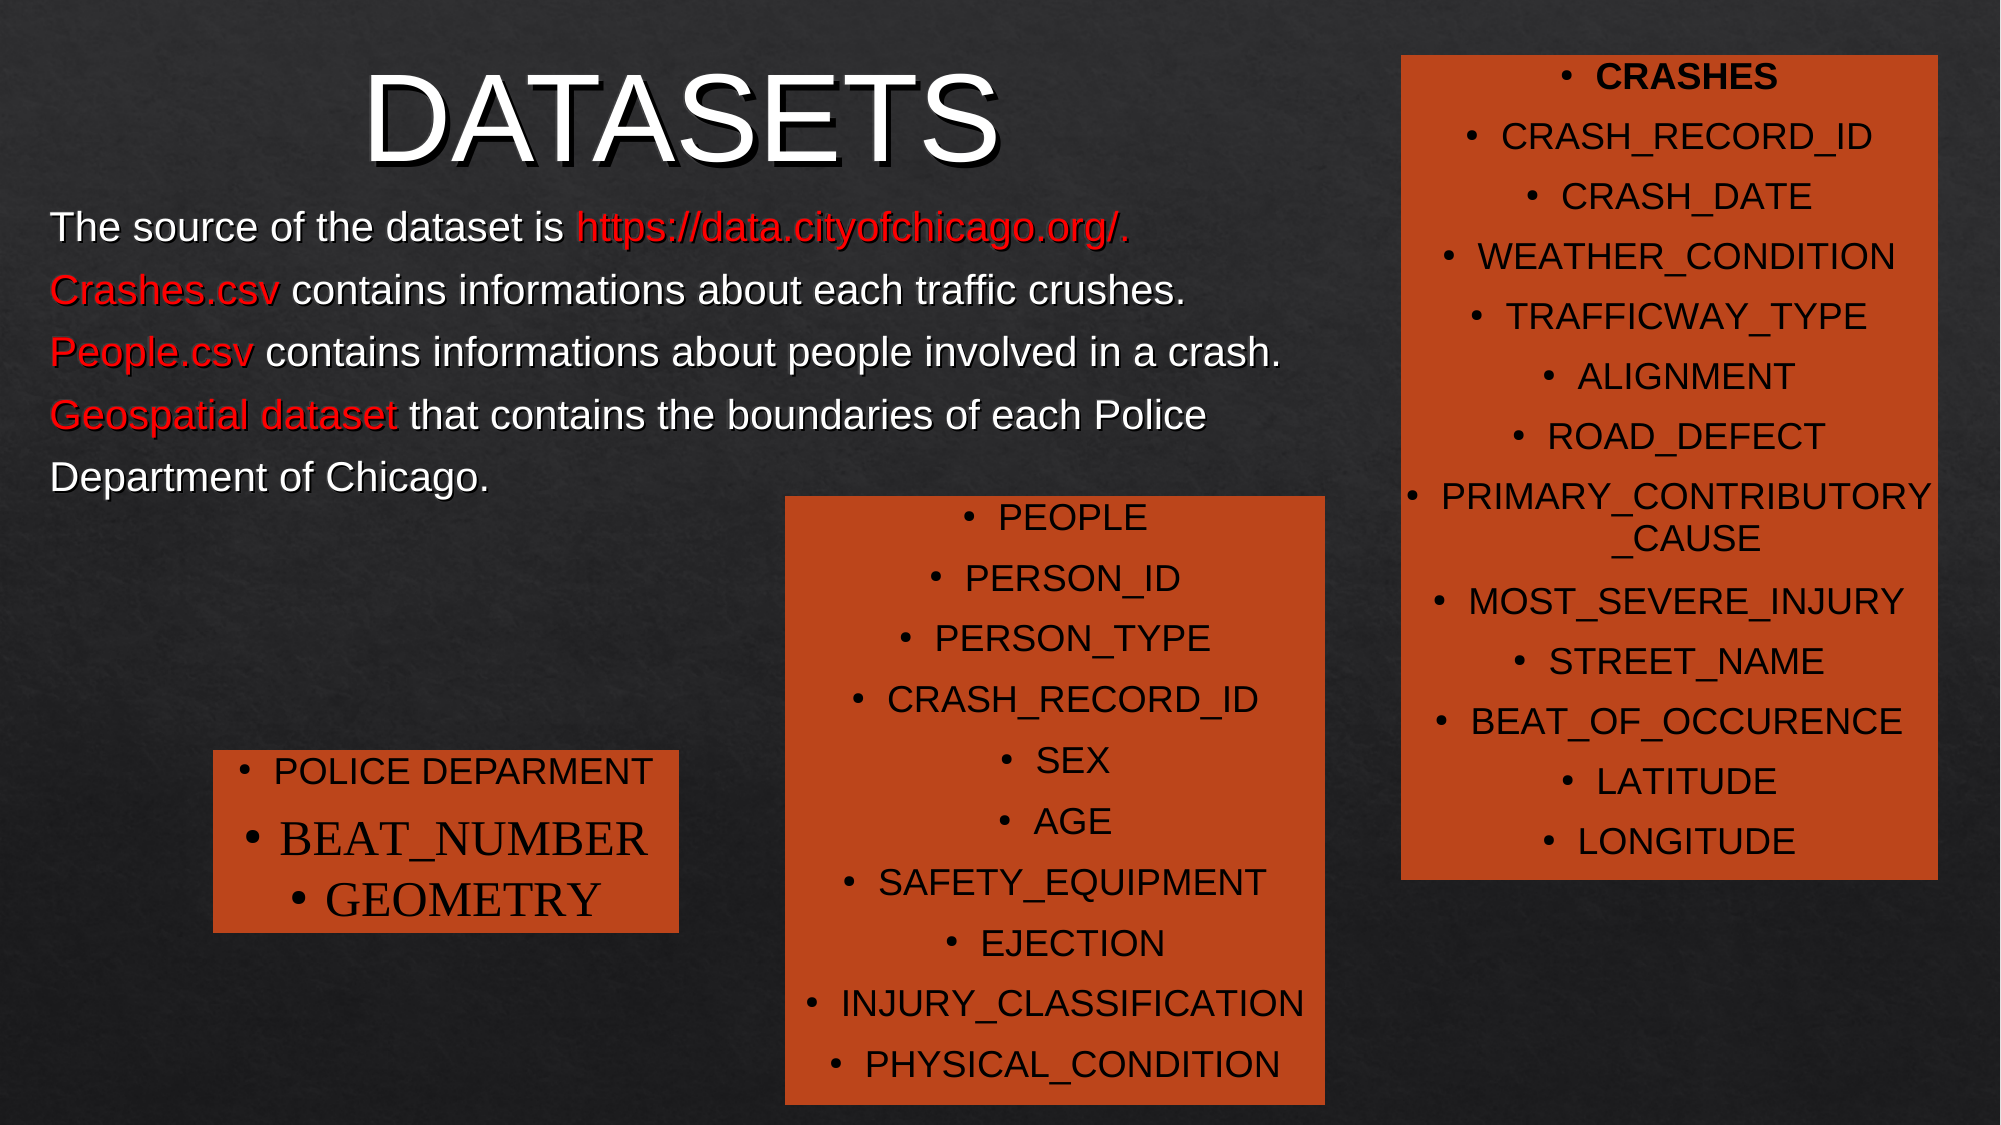

# DATASETS
| CRASHES |
| --- |
| CRASH\_RECORD\_ID |
| CRASH\_DATE |
| WEATHER\_CONDITION |
| TRAFFICWAY\_TYPE |
| ALIGNMENT |
| ROAD\_DEFECT |
| PRIMARY\_CONTRIBUTORY\_CAUSE |
| MOST\_SEVERE\_INJURY |
| STREET\_NAME |
| BEAT\_OF\_OCCURENCE |
| LATITUDE |
| LONGITUDE |
The source of the dataset is https://data.cityofchicago.org/.
Crashes.csv contains informations about each traffic crushes.
People.csv contains informations about people involved in a crash.
Geospatial dataset that contains the boundaries of each Police
Department of Chicago.
| PEOPLE |
| --- |
| PERSON\_ID |
| PERSON\_TYPE |
| CRASH\_RECORD\_ID |
| SEX |
| AGE |
| SAFETY\_EQUIPMENT |
| EJECTION |
| INJURY\_CLASSIFICATION |
| PHYSICAL\_CONDITION |
| POLICE DEPARMENT |
| --- |
| BEAT\_NUMBER |
| GEOMETRY |